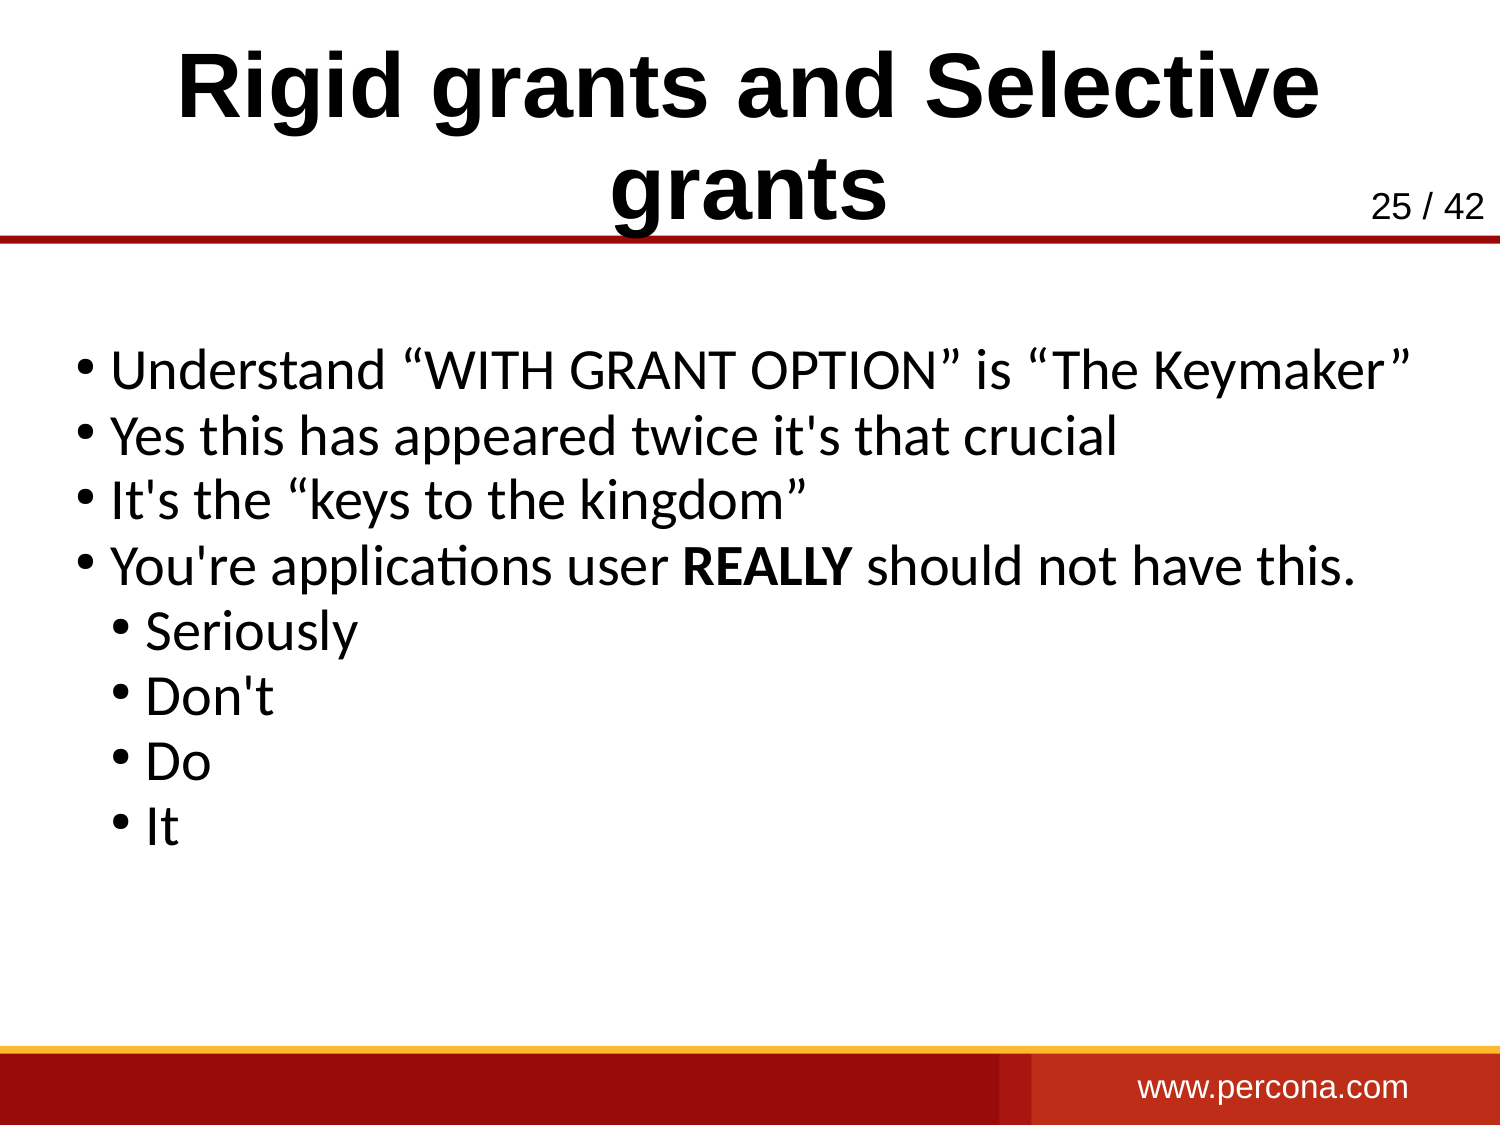

Rigid grants and Selective grants
Understand “WITH GRANT OPTION” is “The Keymaker”
Yes this has appeared twice it's that crucial
It's the “keys to the kingdom”
You're applications user REALLY should not have this.
Seriously
Don't
Do
It